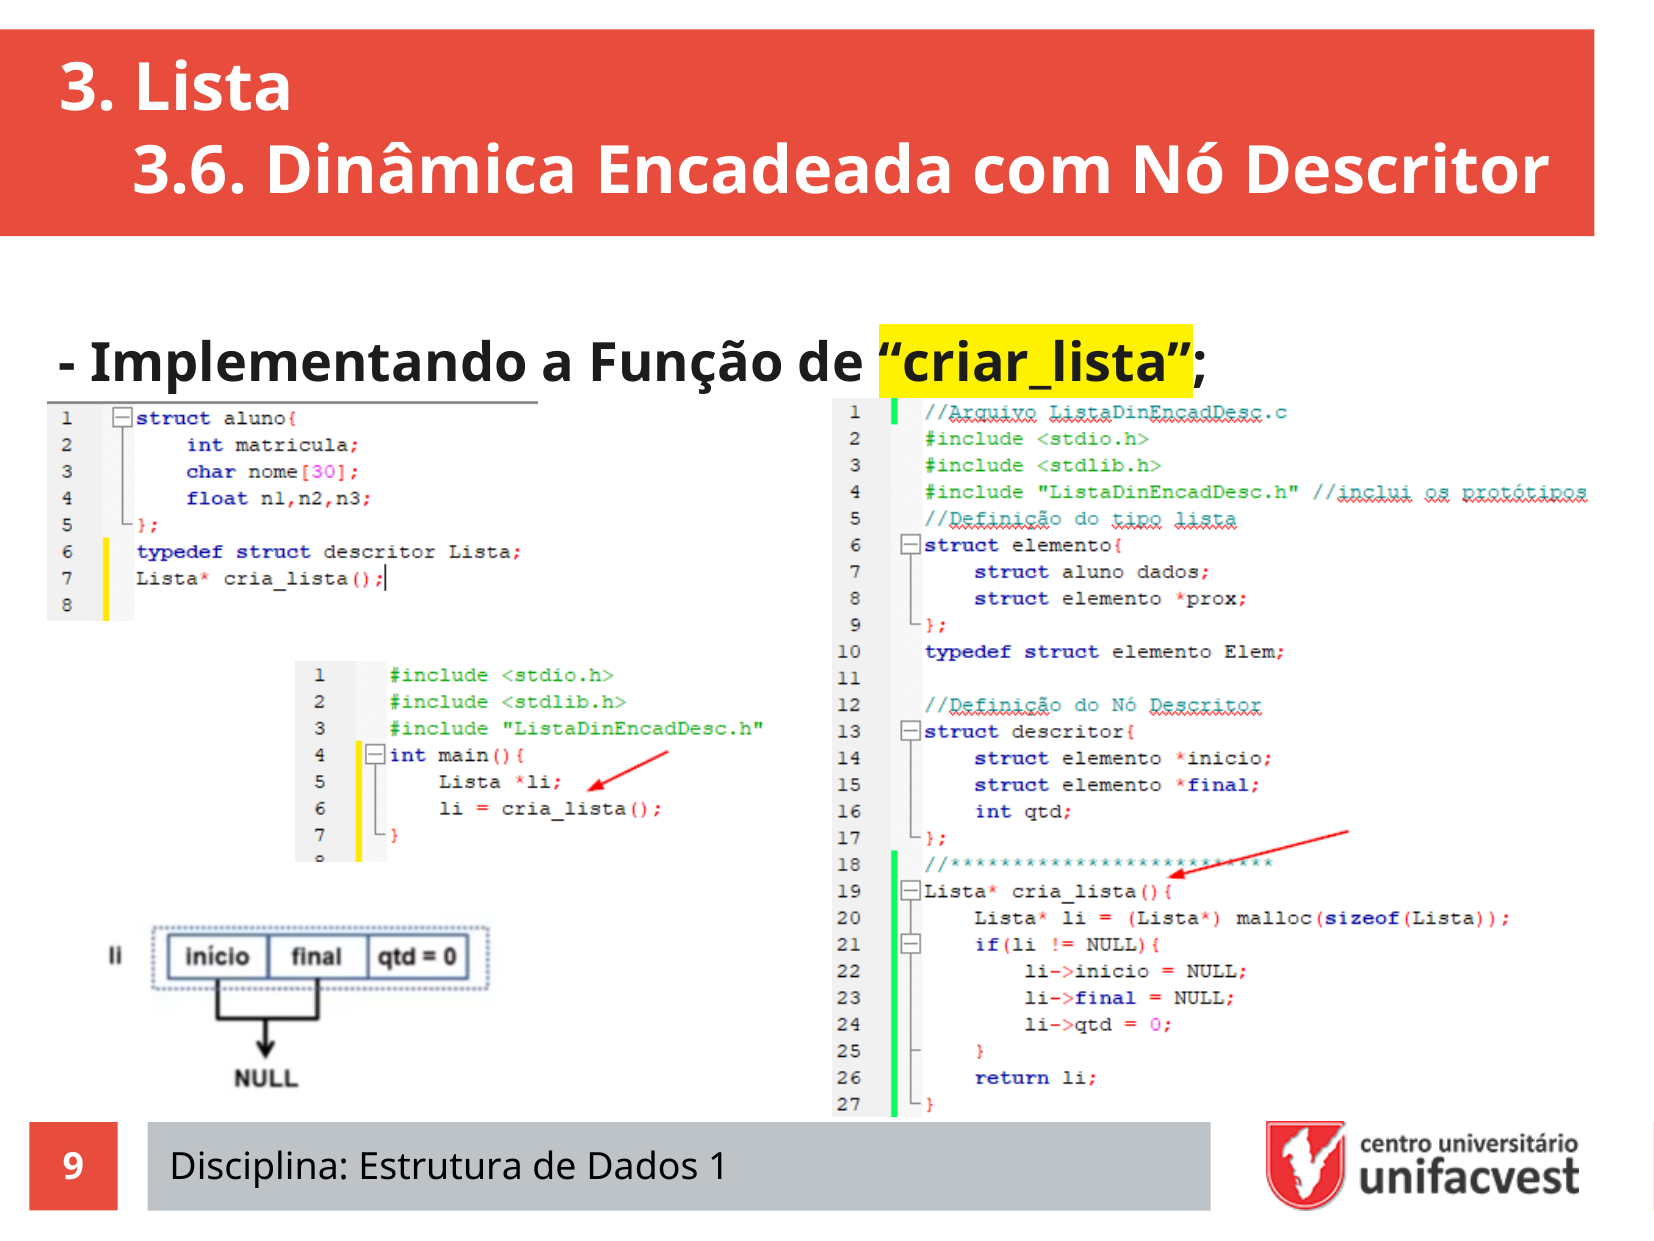

# 3. Lista 3.6. Dinâmica Encadeada com Nó Descritor
- Implementando a Função de “criar_lista”;
9
Disciplina: Estrutura de Dados 1